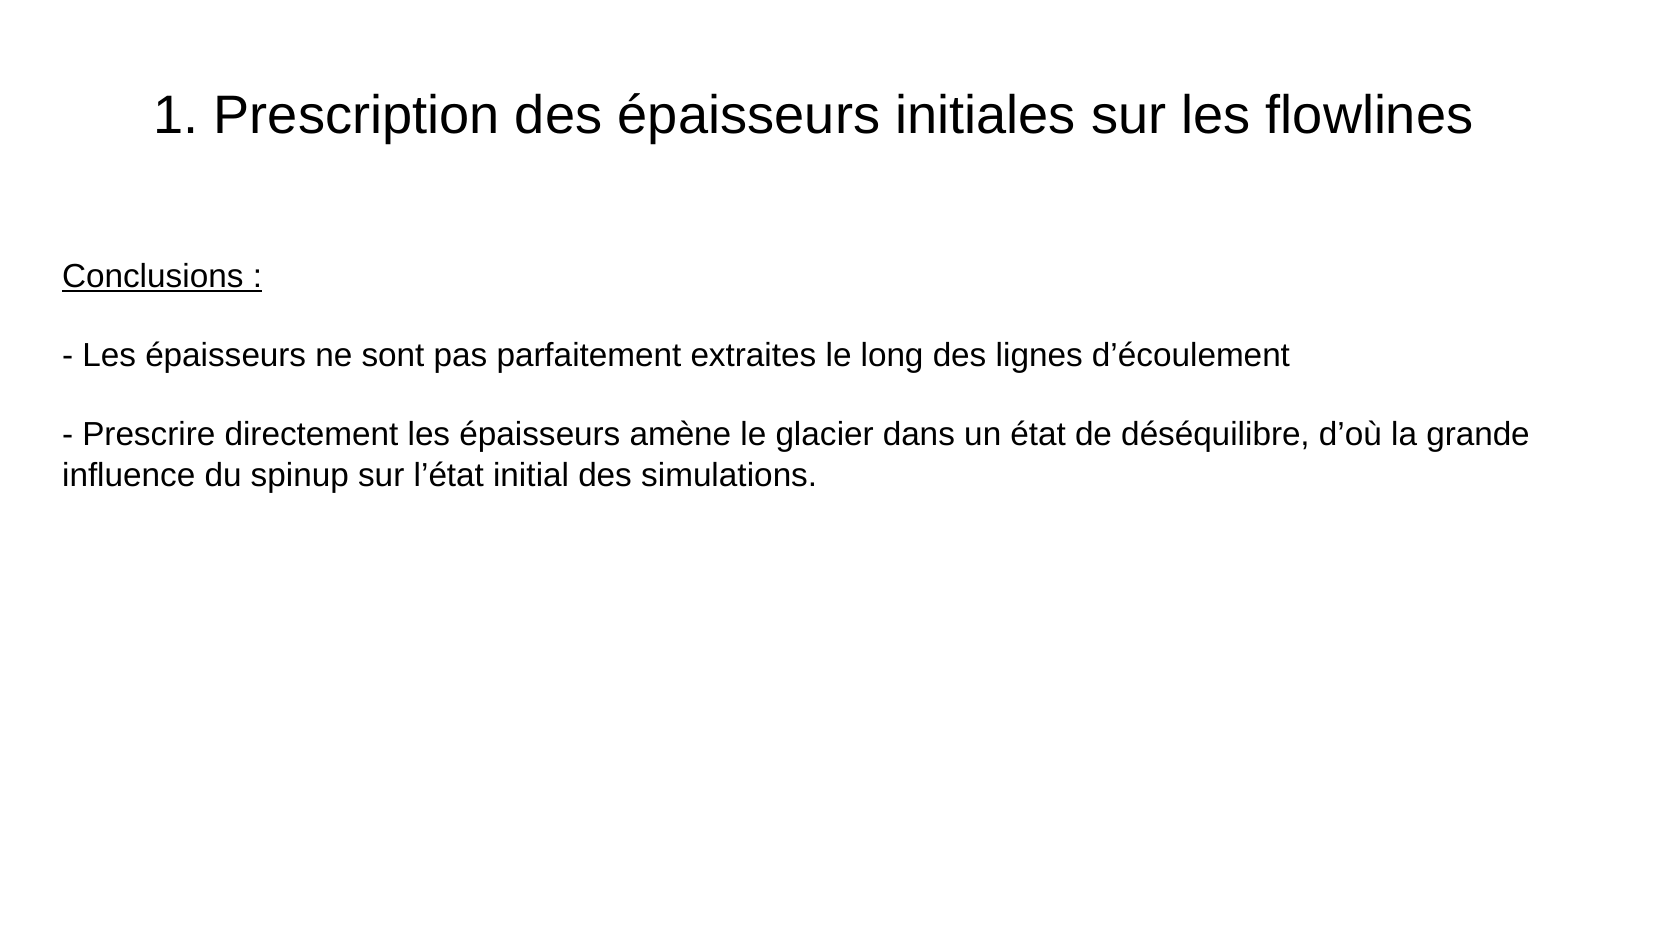

# 1. Prescription des épaisseurs initiales sur les flowlines
Conclusions :
- Les épaisseurs ne sont pas parfaitement extraites le long des lignes d’écoulement
- Prescrire directement les épaisseurs amène le glacier dans un état de déséquilibre, d’où la grande
influence du spinup sur l’état initial des simulations.